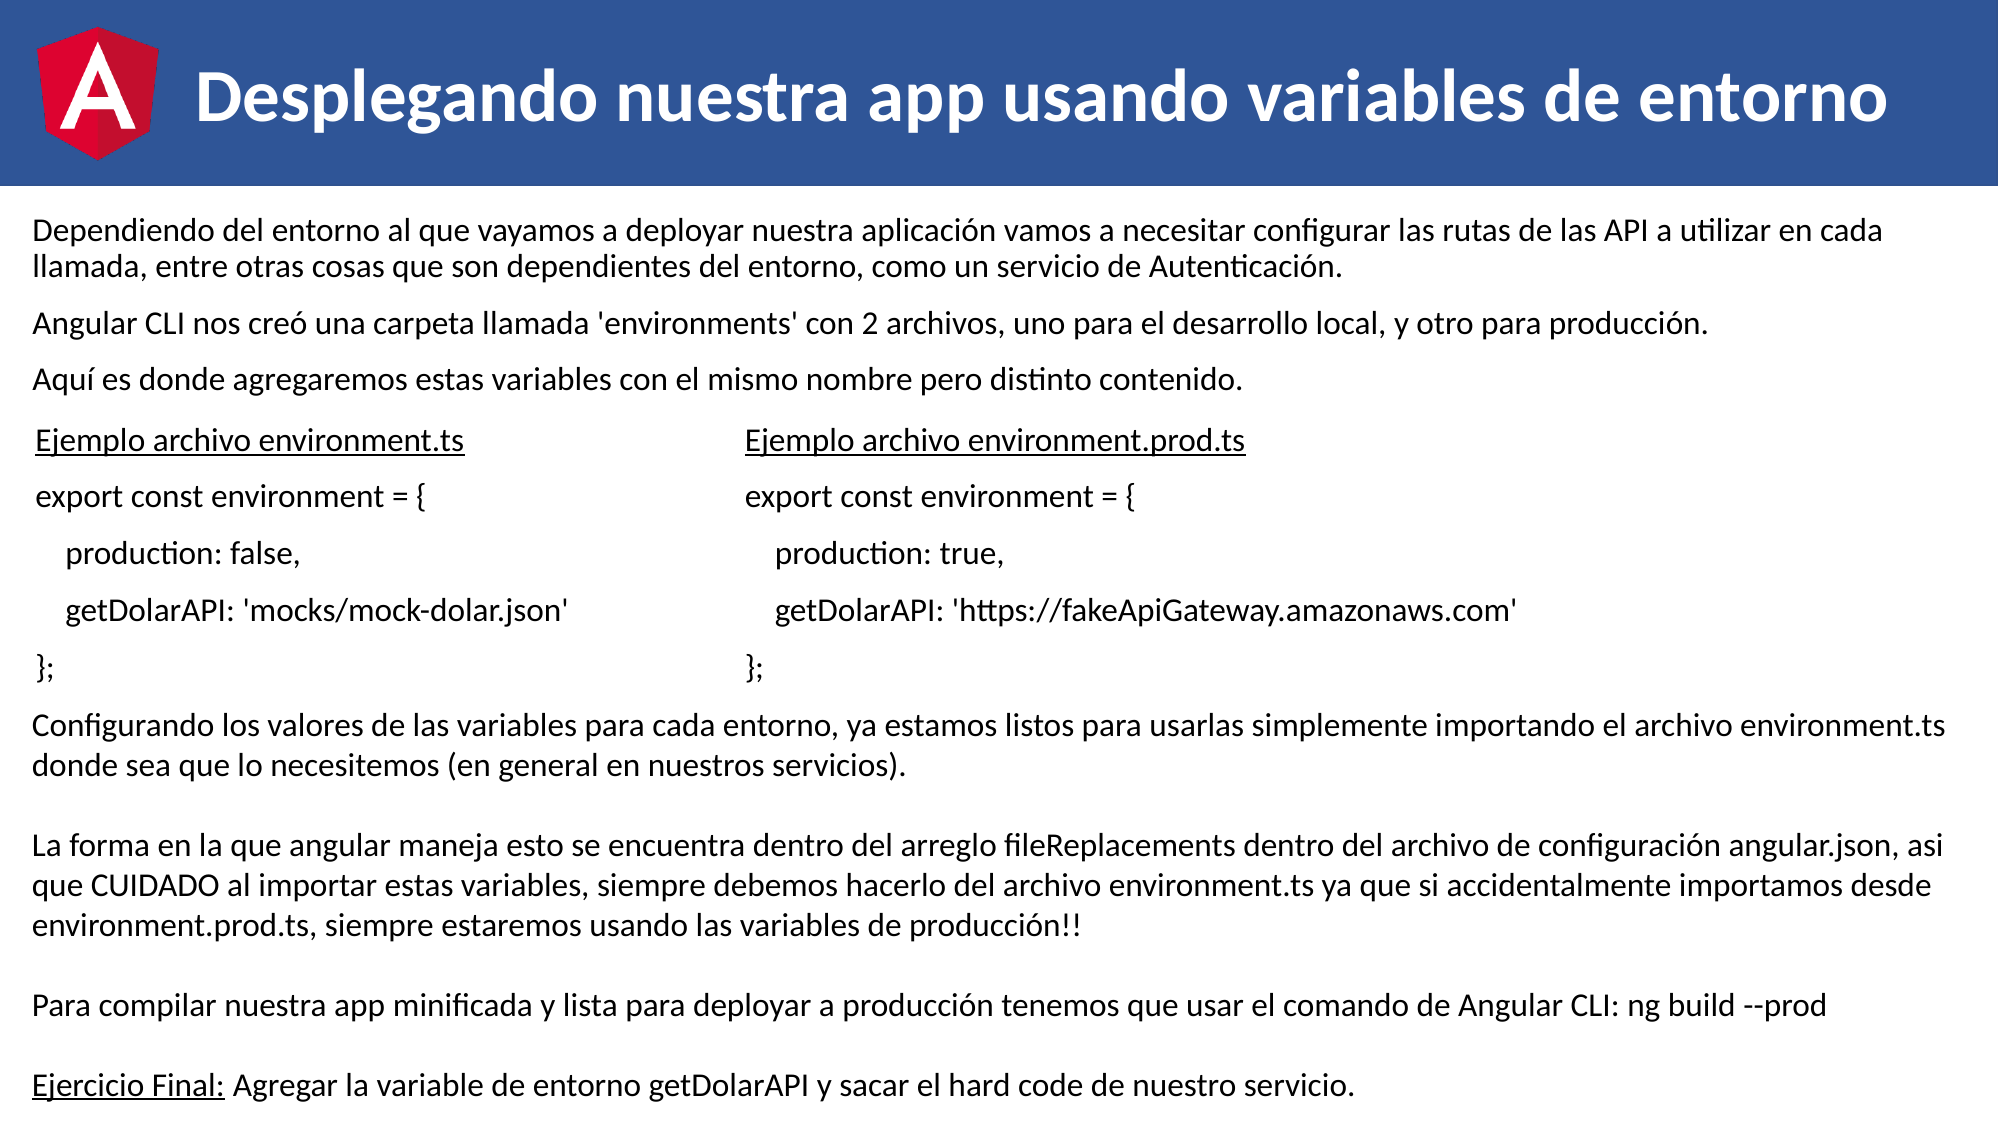

Desplegando nuestra app usando variables de entorno
# Dependiendo del entorno al que vayamos a deployar nuestra aplicación vamos a necesitar configurar las rutas de las API a utilizar en cada llamada, entre otras cosas que son dependientes del entorno, como un servicio de Autenticación.
Angular CLI nos creó una carpeta llamada 'environments' con 2 archivos, uno para el desarrollo local, y otro para producción.
Aquí es donde agregaremos estas variables con el mismo nombre pero distinto contenido.
Ejemplo archivo environment.ts
export const environment = {
    production: false,
    getDolarAPI: 'mocks/mock-dolar.json'
};
Ejemplo archivo environment.prod.ts
export const environment = {
    production: true,
    getDolarAPI: 'https://fakeApiGateway.amazonaws.com'
};
Configurando los valores de las variables para cada entorno, ya estamos listos para usarlas simplemente importando el archivo environment.ts donde sea que lo necesitemos (en general en nuestros servicios).
La forma en la que angular maneja esto se encuentra dentro del arreglo fileReplacements dentro del archivo de configuración angular.json, asi que CUIDADO al importar estas variables, siempre debemos hacerlo del archivo environment.ts ya que si accidentalmente importamos desde environment.prod.ts, siempre estaremos usando las variables de producción!!
Para compilar nuestra app minificada y lista para deployar a producción tenemos que usar el comando de Angular CLI: ng build --prod
Ejercicio Final: Agregar la variable de entorno getDolarAPI y sacar el hard code de nuestro servicio.